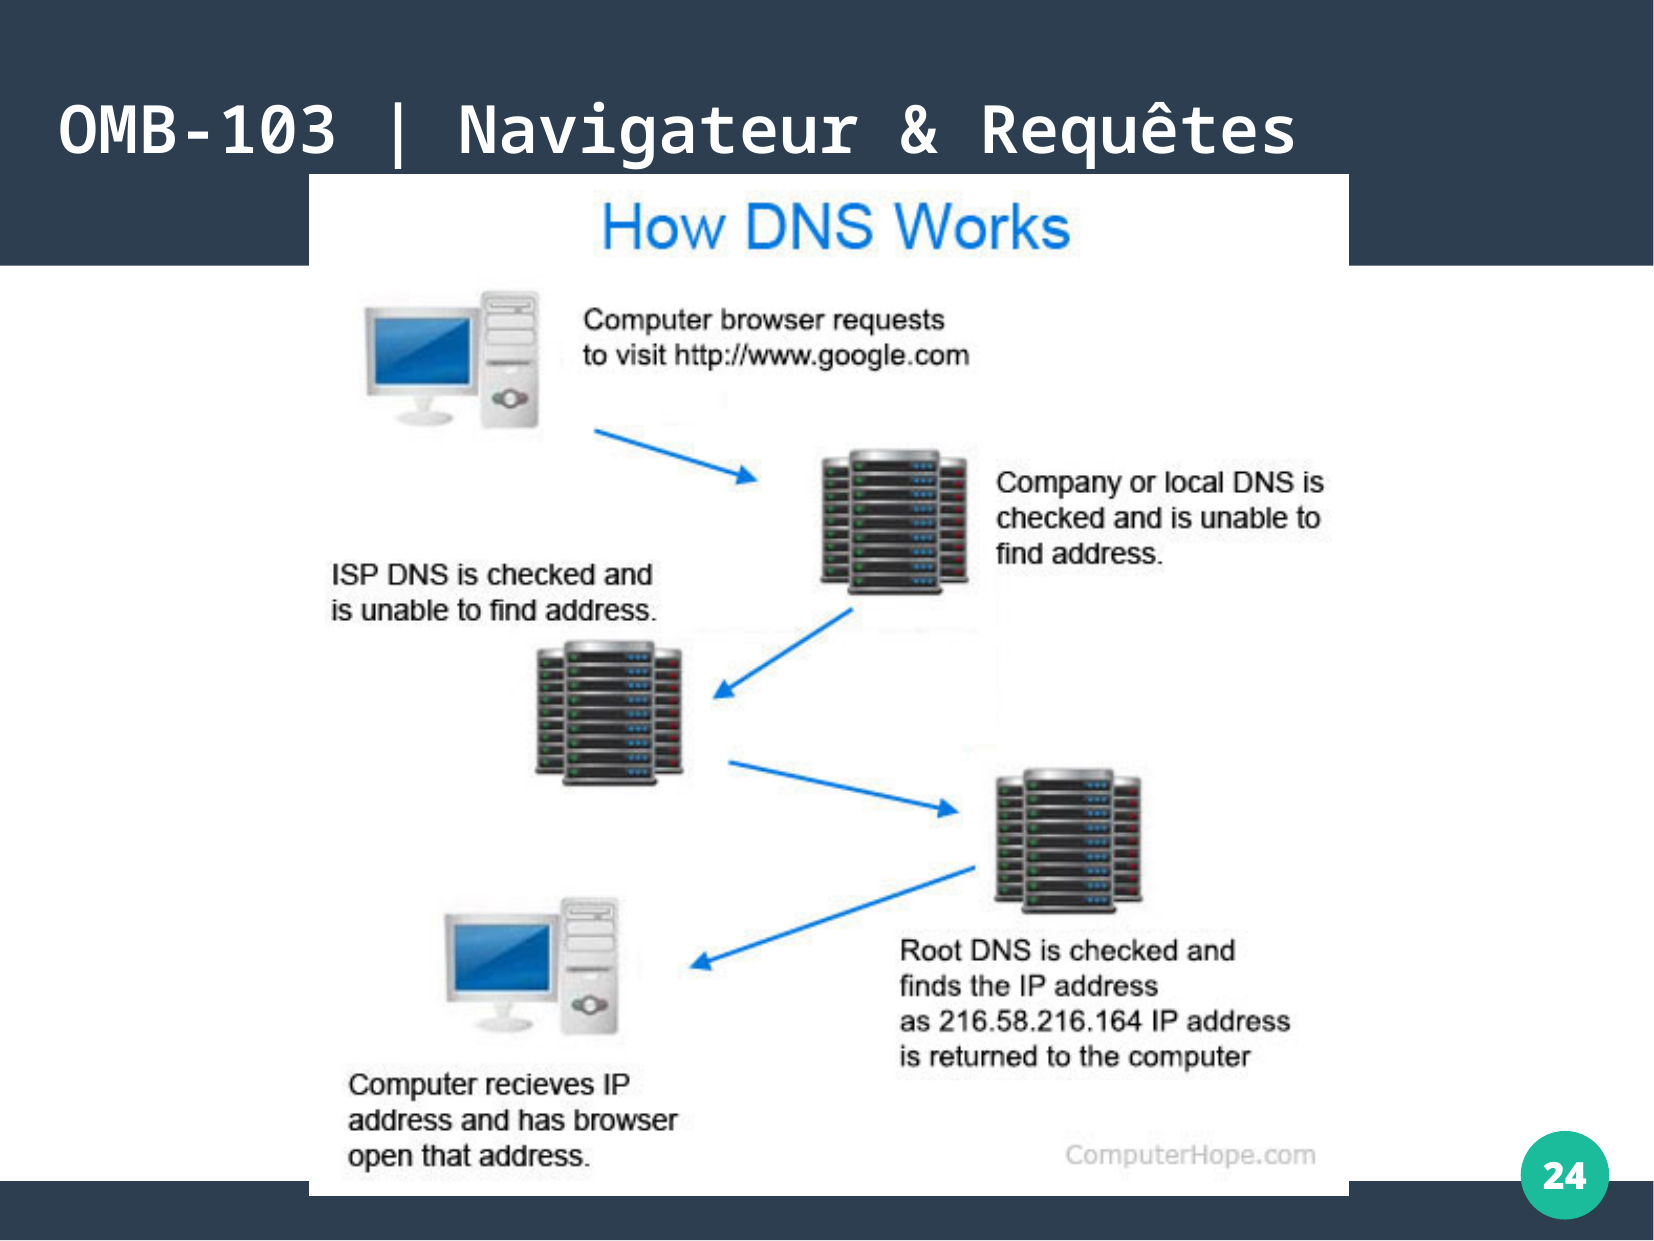

# OMB-103 | Navigateur & Requêtes
24